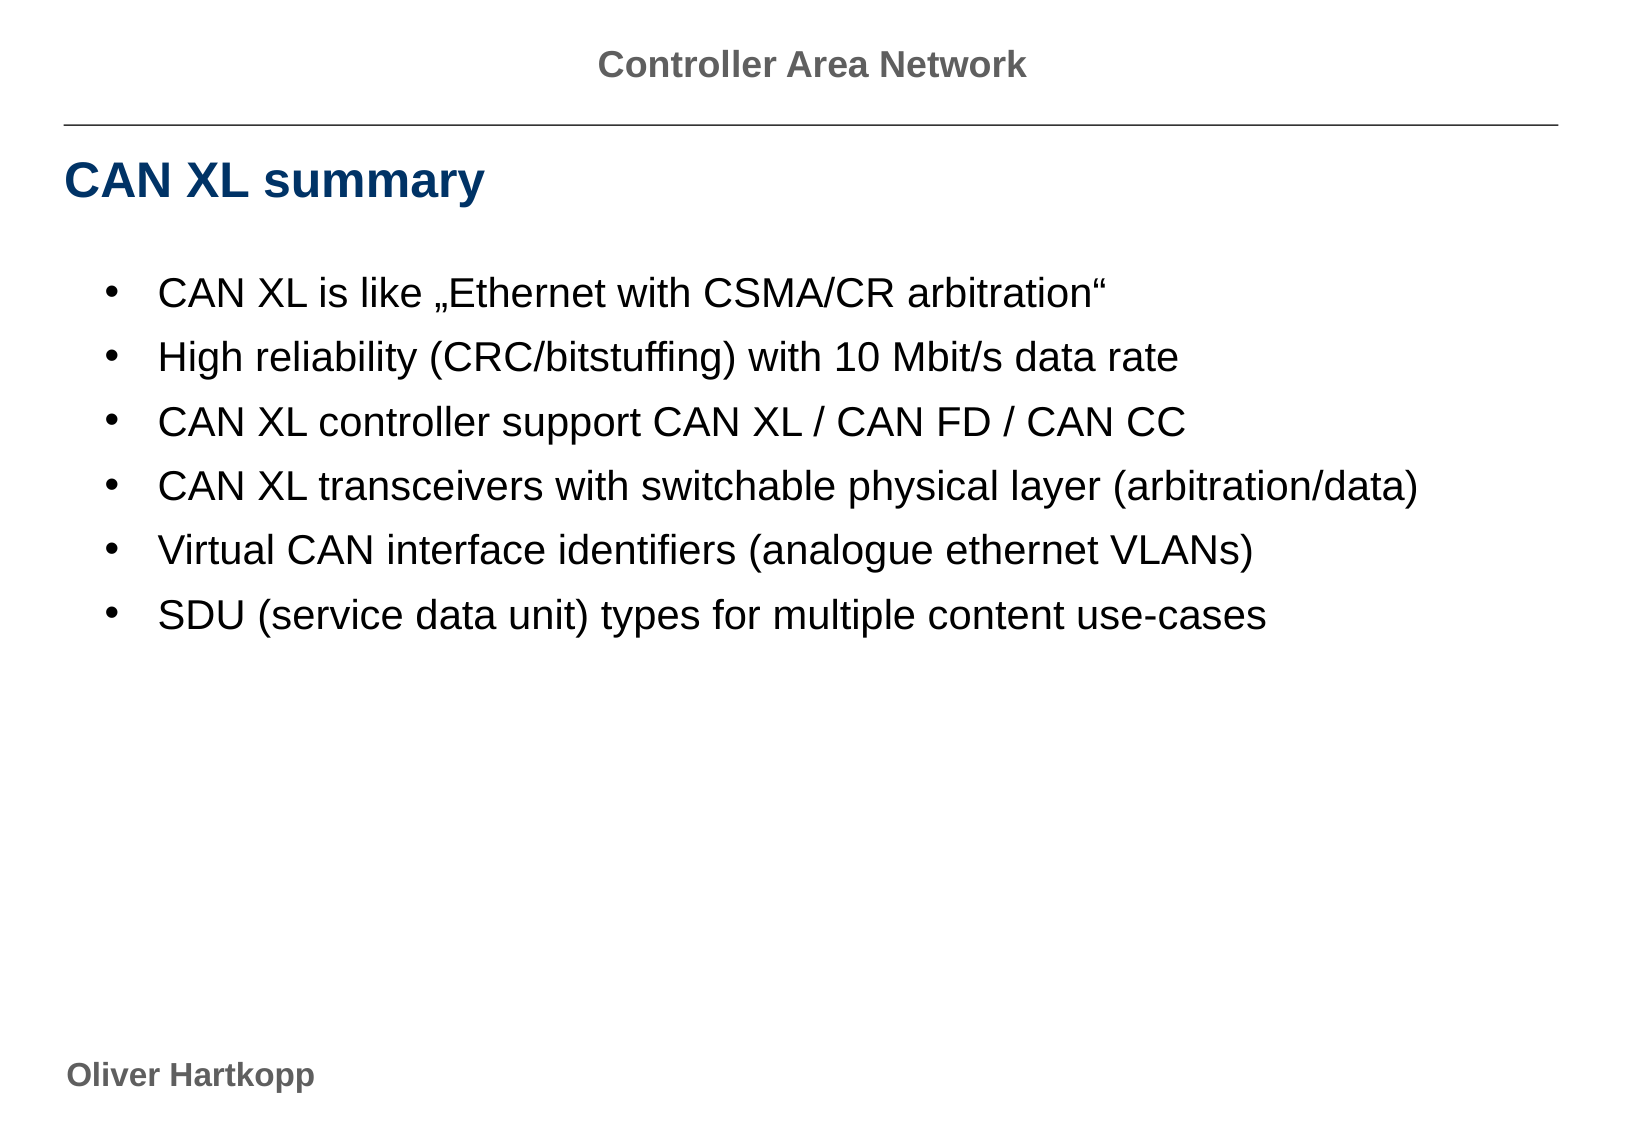

CAN XL summary
CAN XL is like „Ethernet with CSMA/CR arbitration“
High reliability (CRC/bitstuffing) with 10 Mbit/s data rate
CAN XL controller support CAN XL / CAN FD / CAN CC
CAN XL transceivers with switchable physical layer (arbitration/data)
Virtual CAN interface identifiers (analogue ethernet VLANs)
SDU (service data unit) types for multiple content use-cases